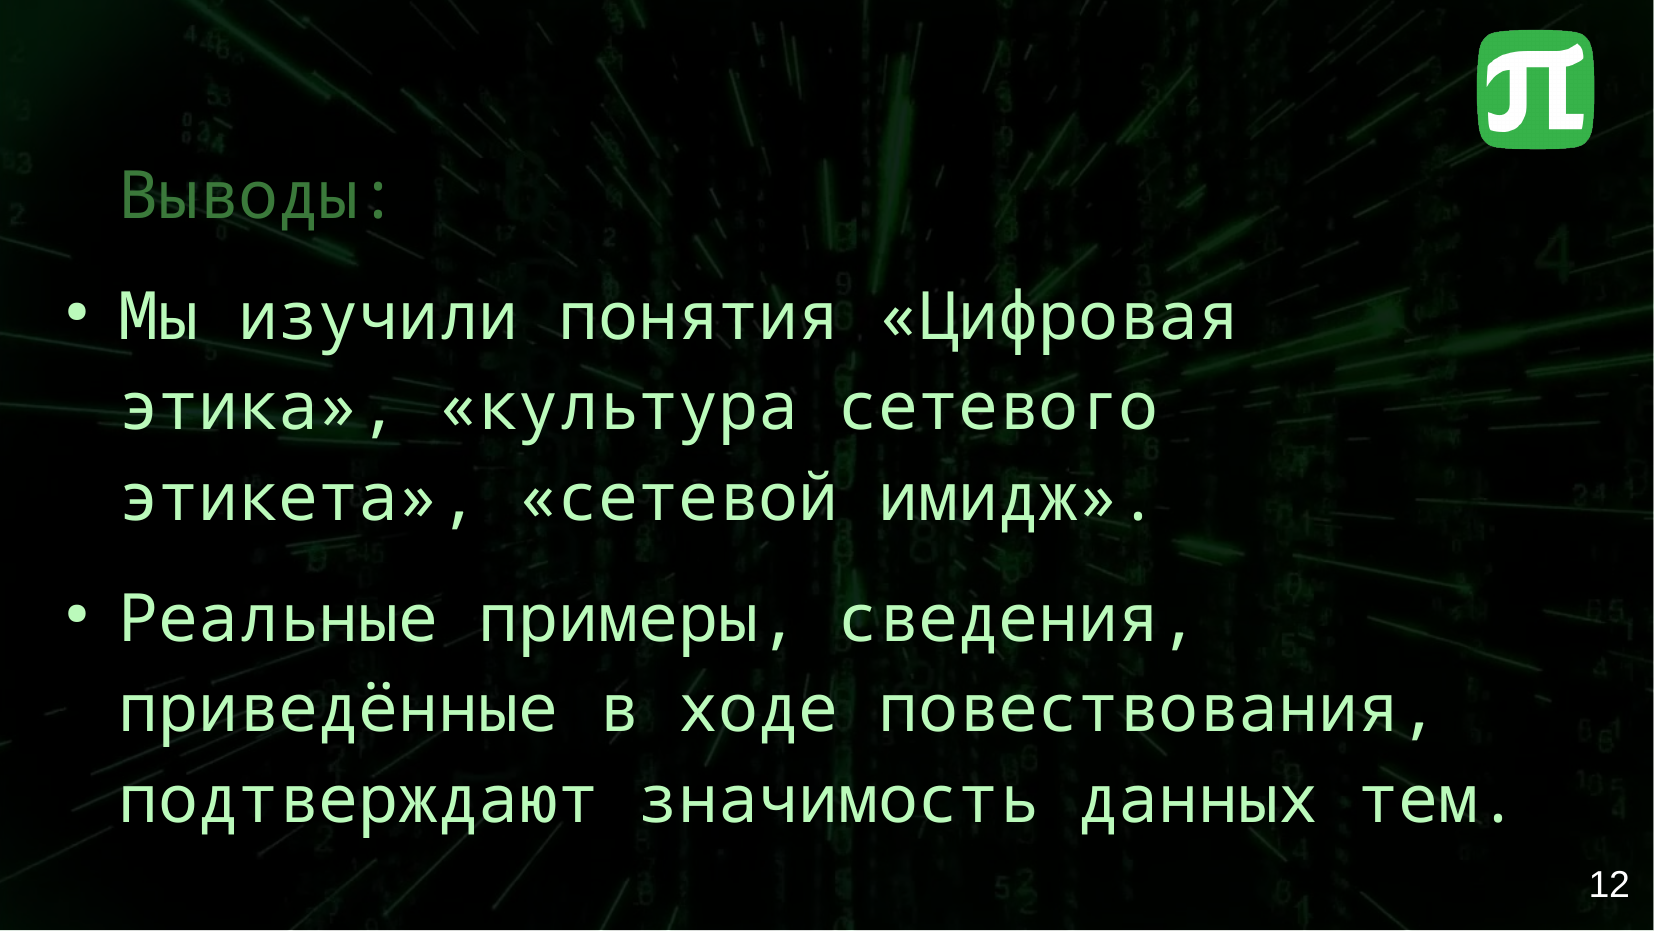

# Выводы:
Мы изучили понятия «Цифровая этика», «культура сетевого этикета», «сетевой имидж».
Реальные примеры, сведения, приведённые в ходе повествования, подтверждают значимость данных тем.
12